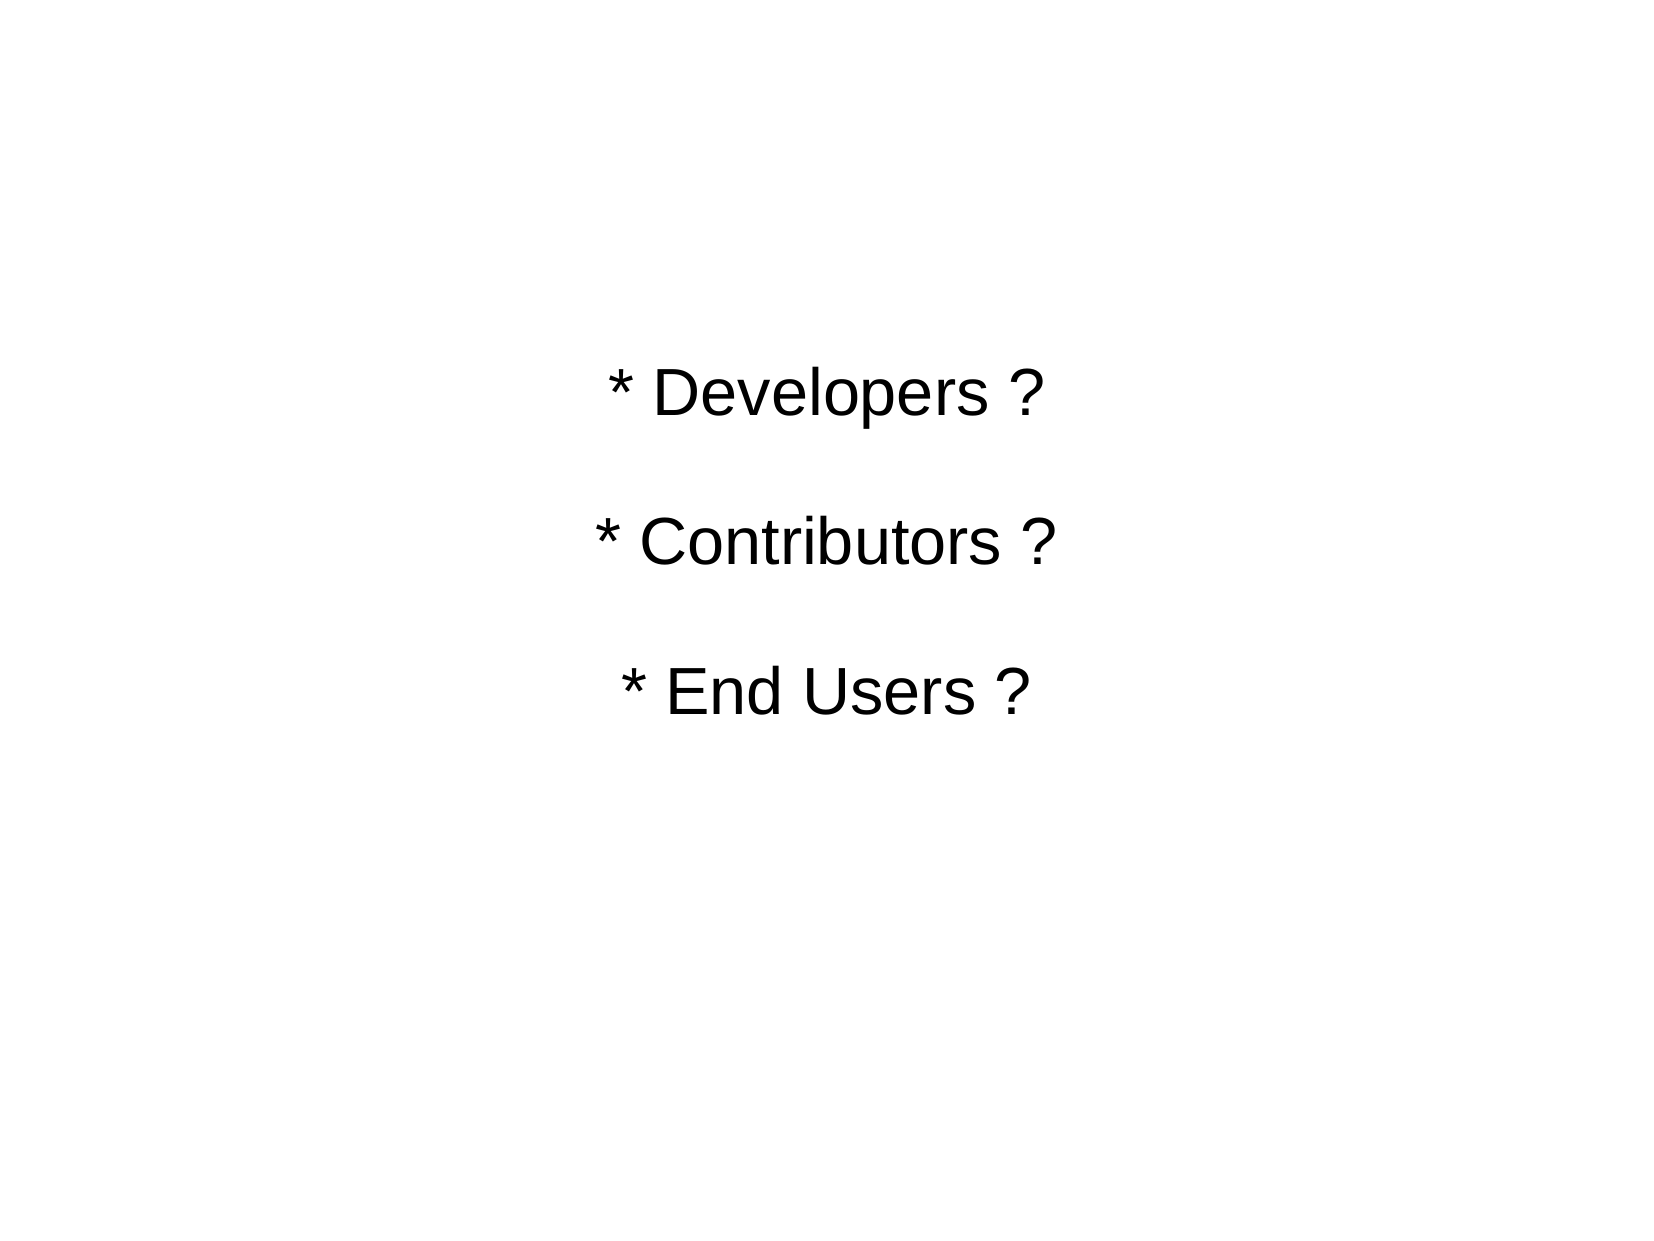

# * Developers ?
* Contributors ?
* End Users ?